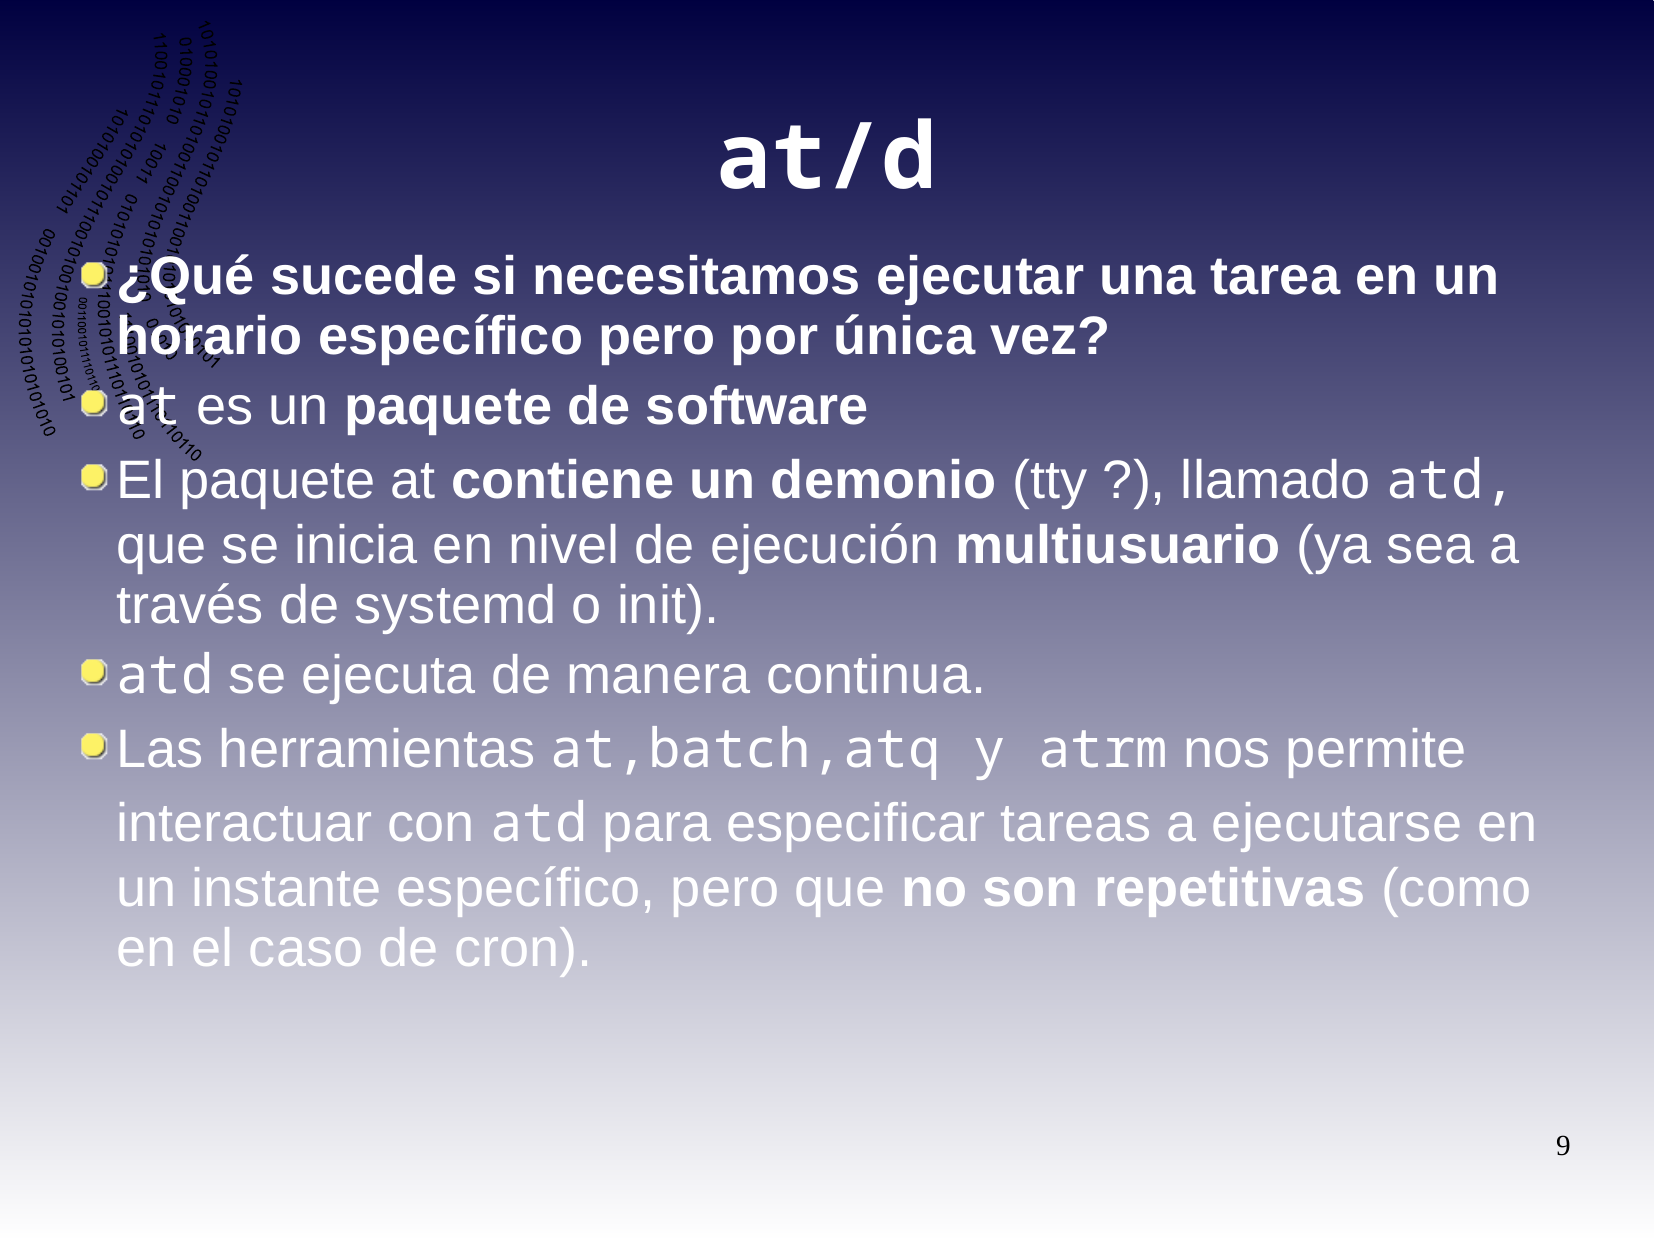

# at/d
¿Qué sucede si necesitamos ejecutar una tarea en un horario específico pero por única vez?
at es un paquete de software
El paquete at contiene un demonio (tty ?), llamado atd, que se inicia en nivel de ejecución multiusuario (ya sea a través de systemd o init).
atd se ejecuta de manera continua.
Las herramientas at,batch,atq y atrm nos permite interactuar con atd para especificar tareas a ejecutarse en un instante específico, pero que no son repetitivas (como en el caso de cron).
9